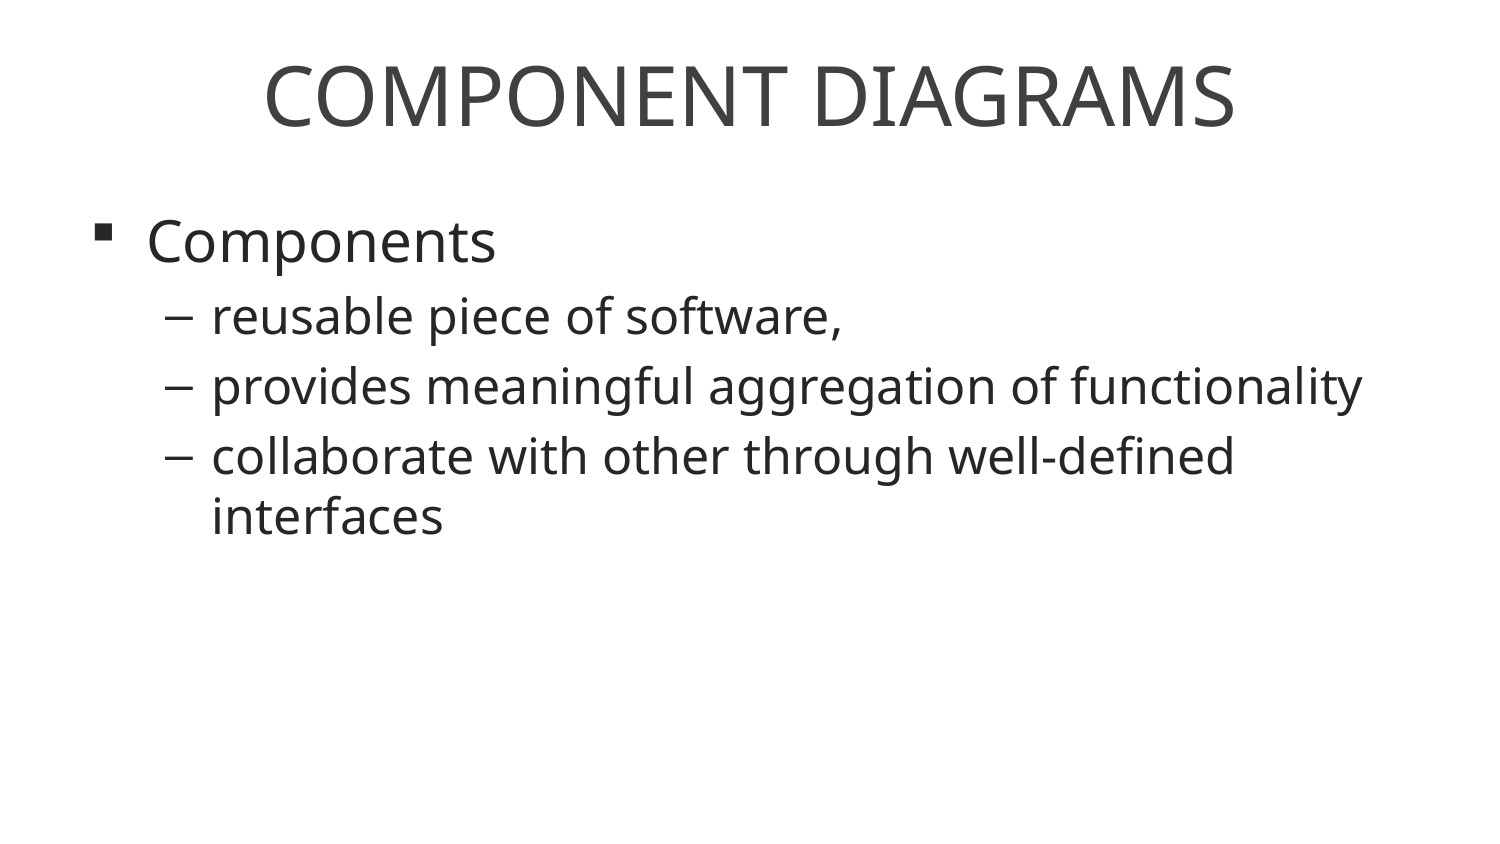

# Component diagrams
Components
reusable piece of software,
provides meaningful aggregation of functionality
collaborate with other through well-defined interfaces